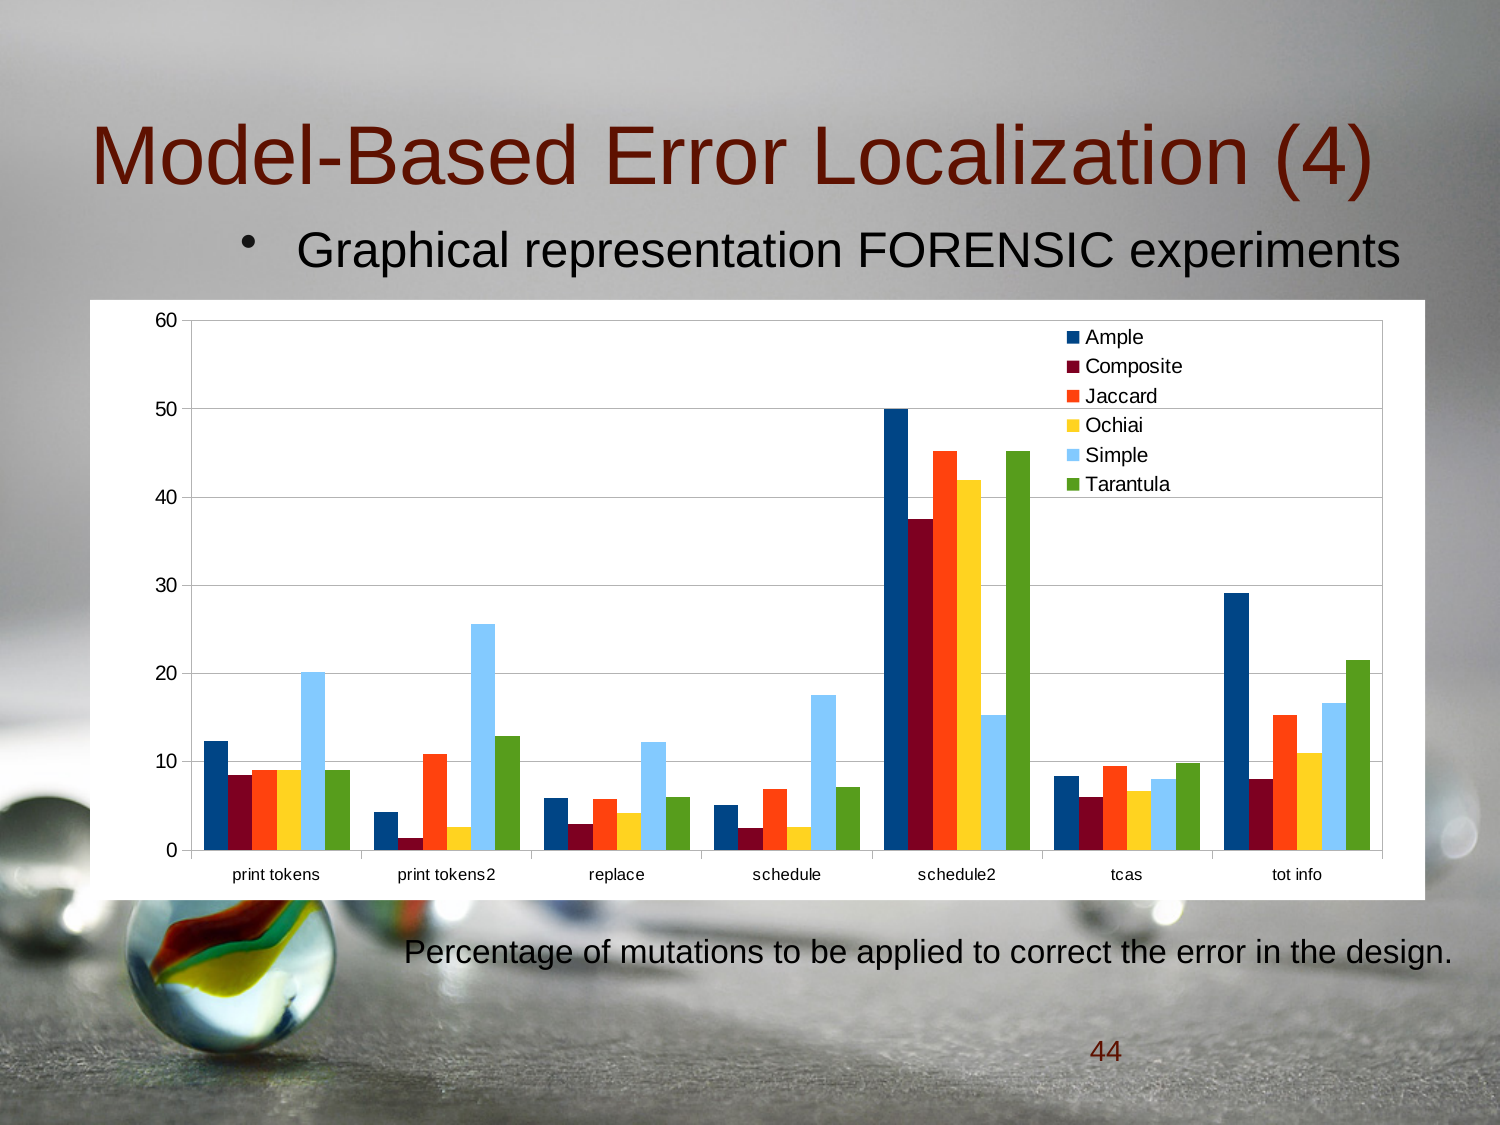

# Model-Based Error Localization (4)
Graphical representation FORENSIC experiments
### Chart
| Category | Ample | Composite | Jaccard | Ochiai | Simple | Tarantula |
|---|---|---|---|---|---|---|
| print tokens | 12.34 | 8.5 | 9.05 | 9.05 | 20.22 | 9.05 |
| print tokens2 | 4.29 | 1.34 | 10.88 | 2.65 | 25.61 | 12.9 |
| replace | 5.93 | 3.0 | 5.82 | 4.19 | 12.23 | 5.97 |
| schedule | 5.15 | 2.55 | 6.88 | 2.63 | 17.53 | 7.09 |
| schedule2 | 50.04 | 37.49 | 45.22 | 41.92 | 15.33 | 45.22 |
| tcas | 8.4 | 5.99 | 9.51 | 6.72 | 8.04 | 9.86 |
| tot info | 29.16 | 8.03 | 15.29 | 11.0 | 16.62 | 21.57 |Percentage of mutations to be applied to correct the error in the design.
Tallinn, 01.01.2016
44